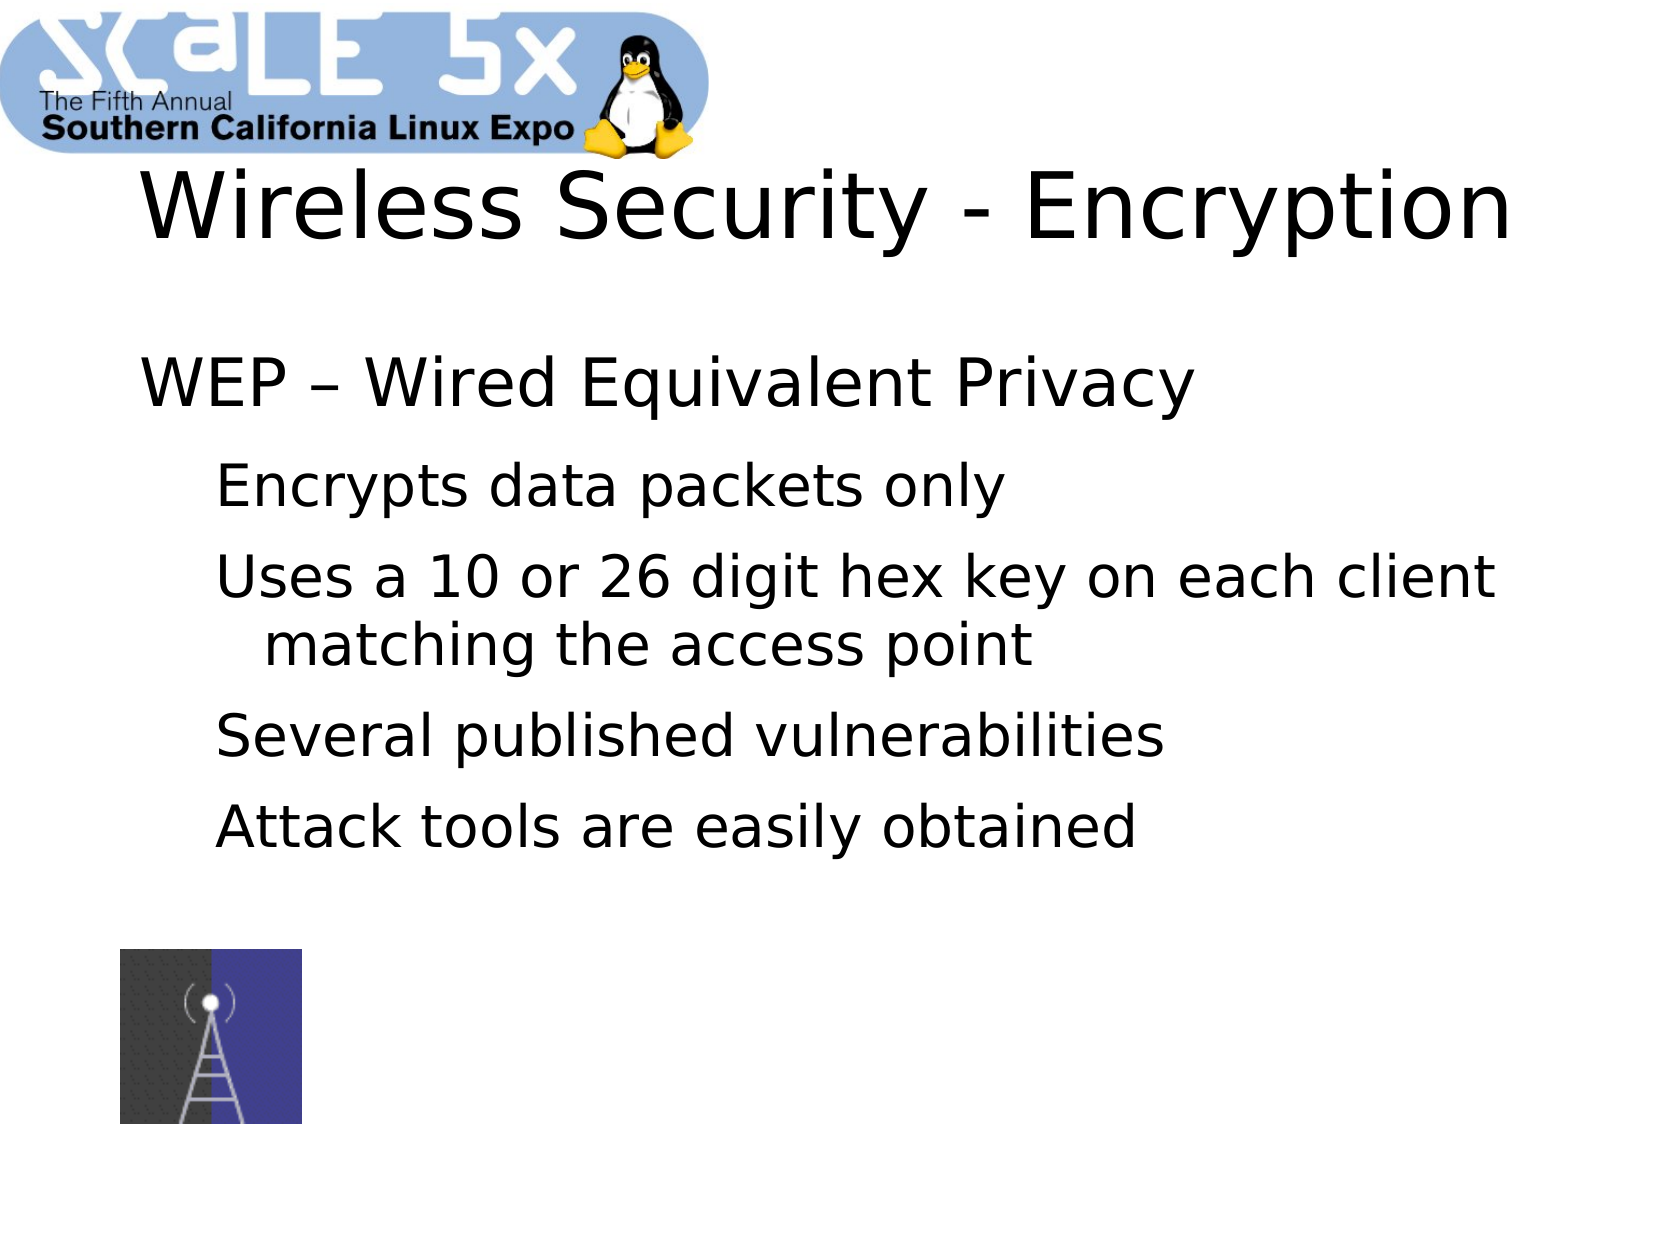

# Wireless Security - Encryption
WEP – Wired Equivalent Privacy
Encrypts data packets only
Uses a 10 or 26 digit hex key on each client matching the access point
Several published vulnerabilities
Attack tools are easily obtained